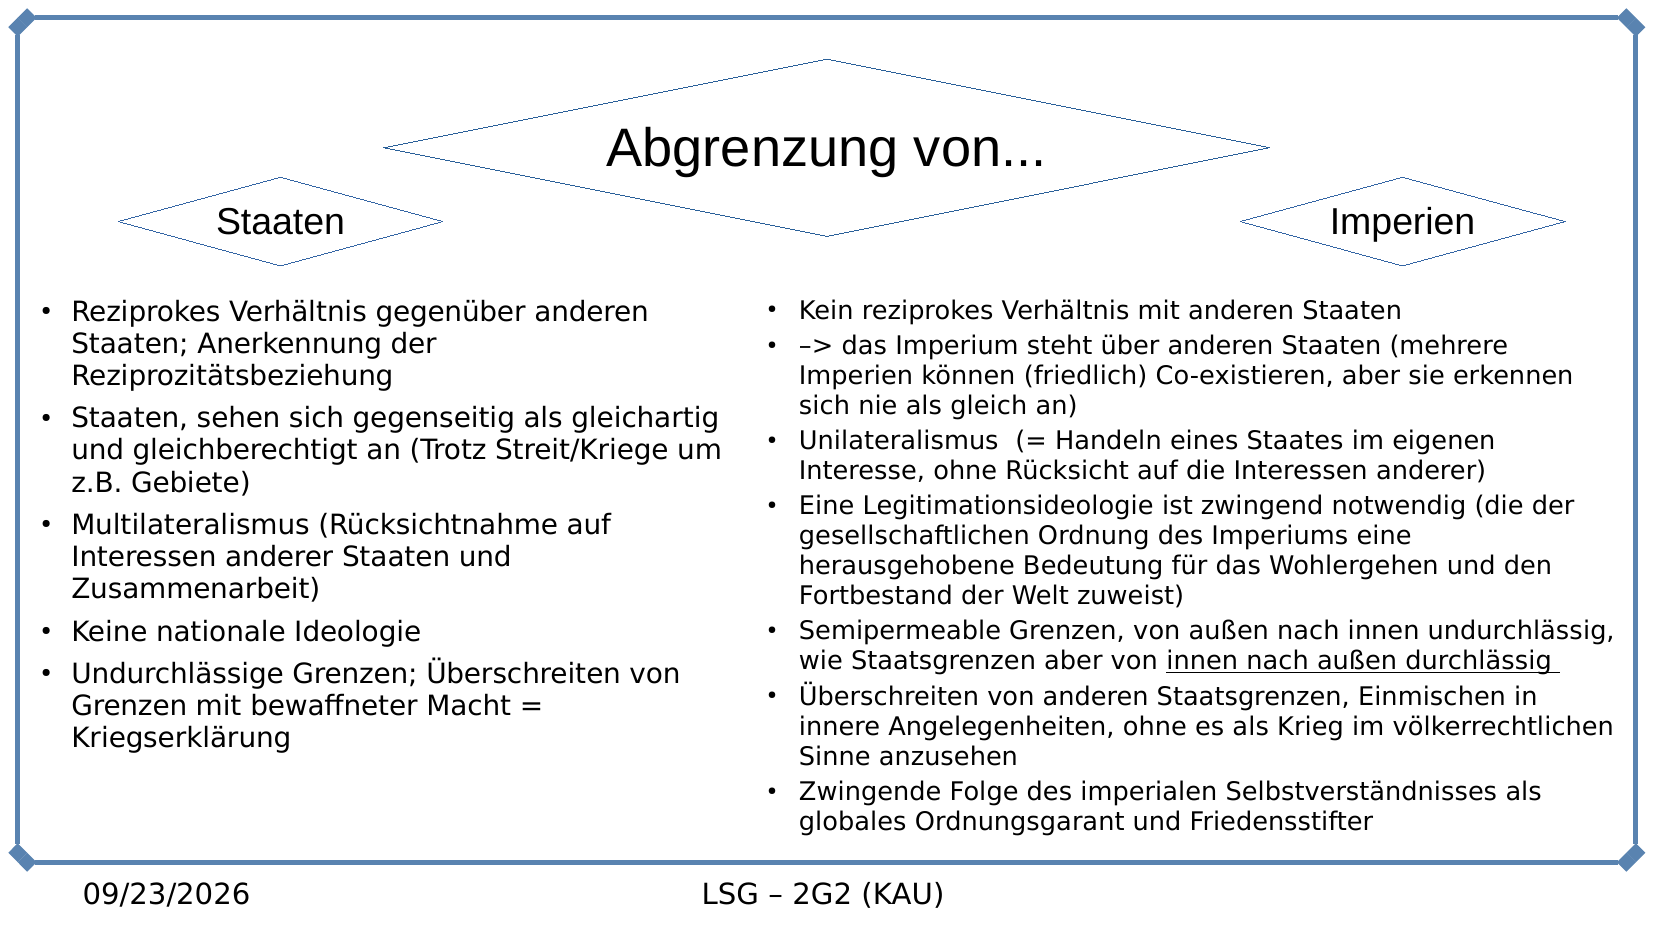

Abgrenzung von...
Staaten
Imperien
# Reziprokes Verhältnis gegenüber anderen Staaten; Anerkennung der Reziprozitätsbeziehung
Staaten, sehen sich gegenseitig als gleichartig und gleichberechtigt an (Trotz Streit/Kriege um z.B. Gebiete)
Multilateralismus (Rücksichtnahme auf Interessen anderer Staaten und Zusammenarbeit)
Keine nationale Ideologie
Undurchlässige Grenzen; Überschreiten von Grenzen mit bewaffneter Macht = Kriegserklärung
Kein reziprokes Verhältnis mit anderen Staaten
–> das Imperium steht über anderen Staaten (mehrere Imperien können (friedlich) Co-existieren, aber sie erkennen sich nie als gleich an)
Unilateralismus (= Handeln eines Staates im eigenen Interesse, ohne Rücksicht auf die Interessen anderer)
Eine Legitimationsideologie ist zwingend notwendig (die der gesellschaftlichen Ordnung des Imperiums eine herausgehobene Bedeutung für das Wohlergehen und den Fortbestand der Welt zuweist)
Semipermeable Grenzen, von außen nach innen undurchlässig, wie Staatsgrenzen aber von innen nach außen durchlässig
Überschreiten von anderen Staatsgrenzen, Einmischen in innere Angelegenheiten, ohne es als Krieg im völkerrechtlichen Sinne anzusehen
Zwingende Folge des imperialen Selbstverständnisses als globales Ordnungsgarant und Friedensstifter